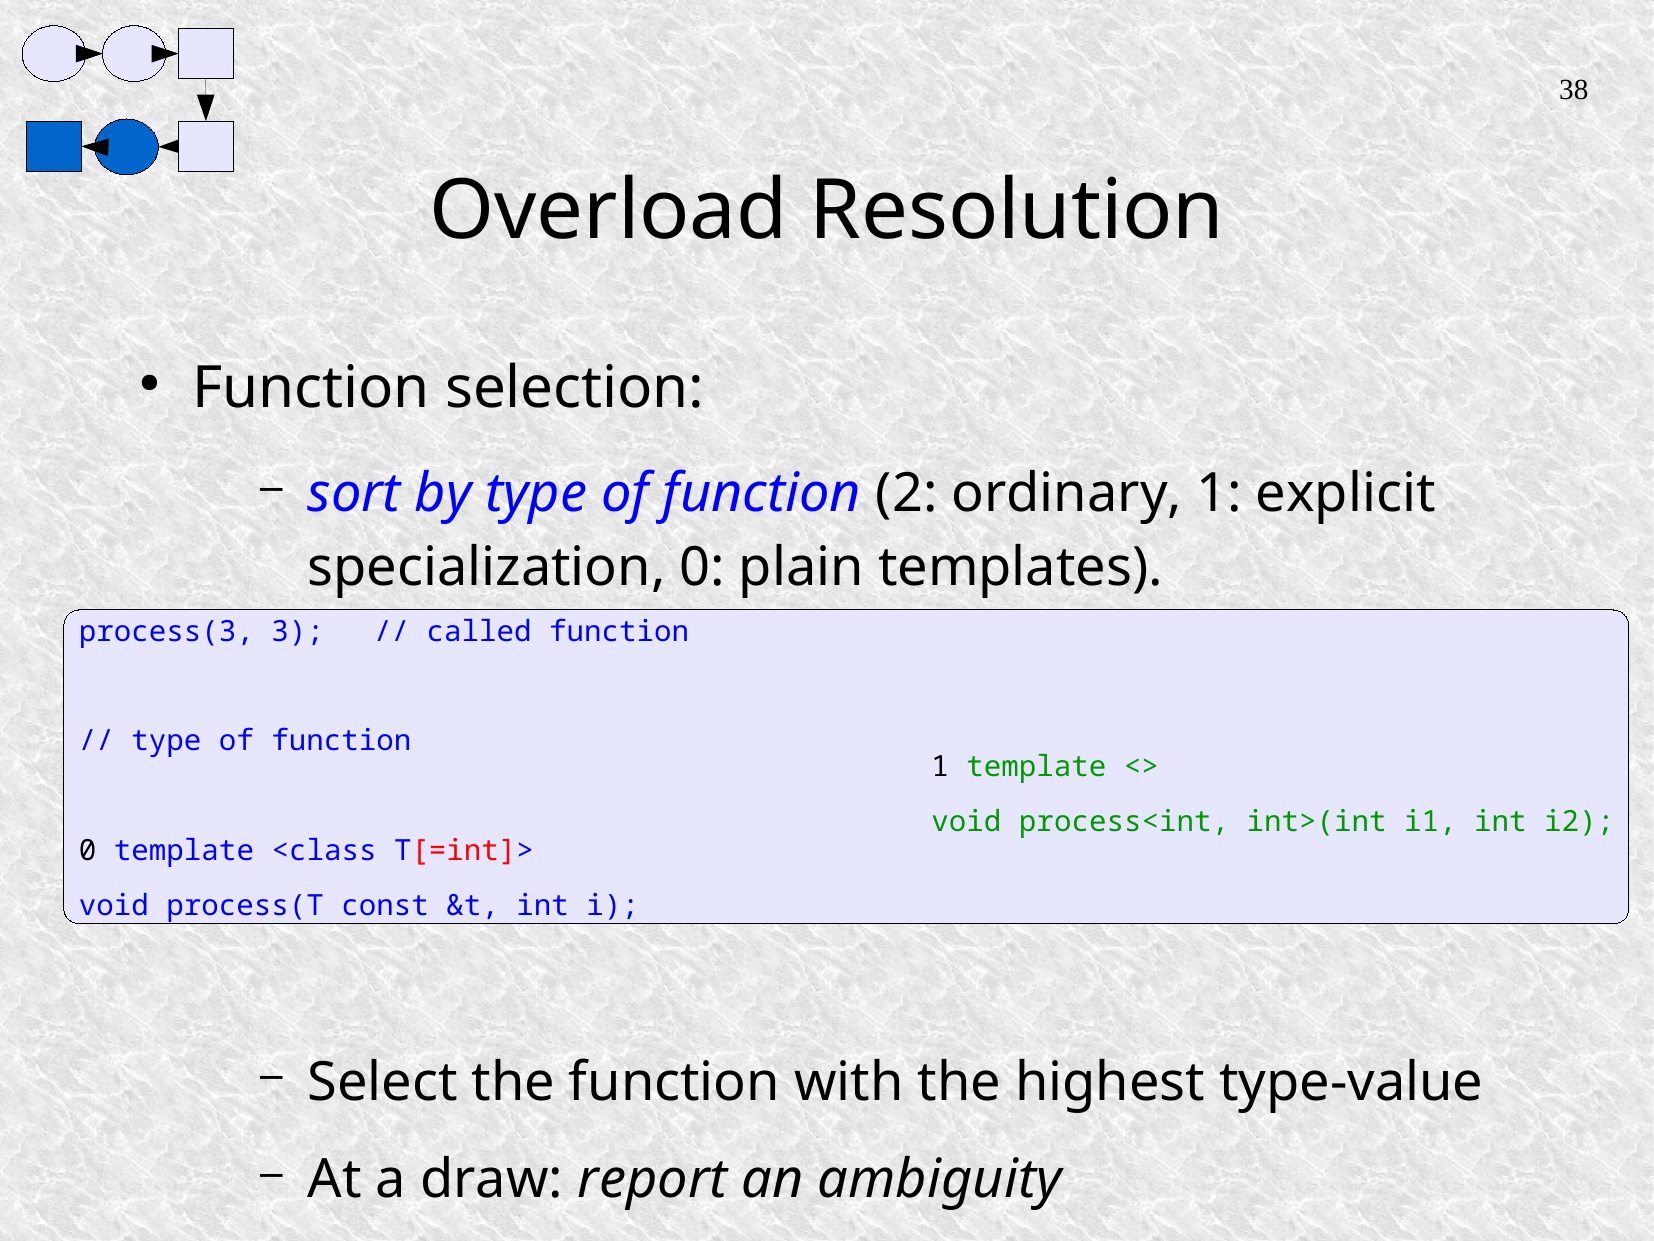

38
Overload Resolution
# Function selection:
sort by type of function (2: ordinary, 1: explicit specialization, 0: plain templates).
Select the function with the highest type-value
At a draw: report an ambiguity
process(3, 3);	// called function
// type of function
0 template <class T[=int]>
void process(T const &t, int i);
 1 template <>
 void process<int, int>(int i1, int i2);